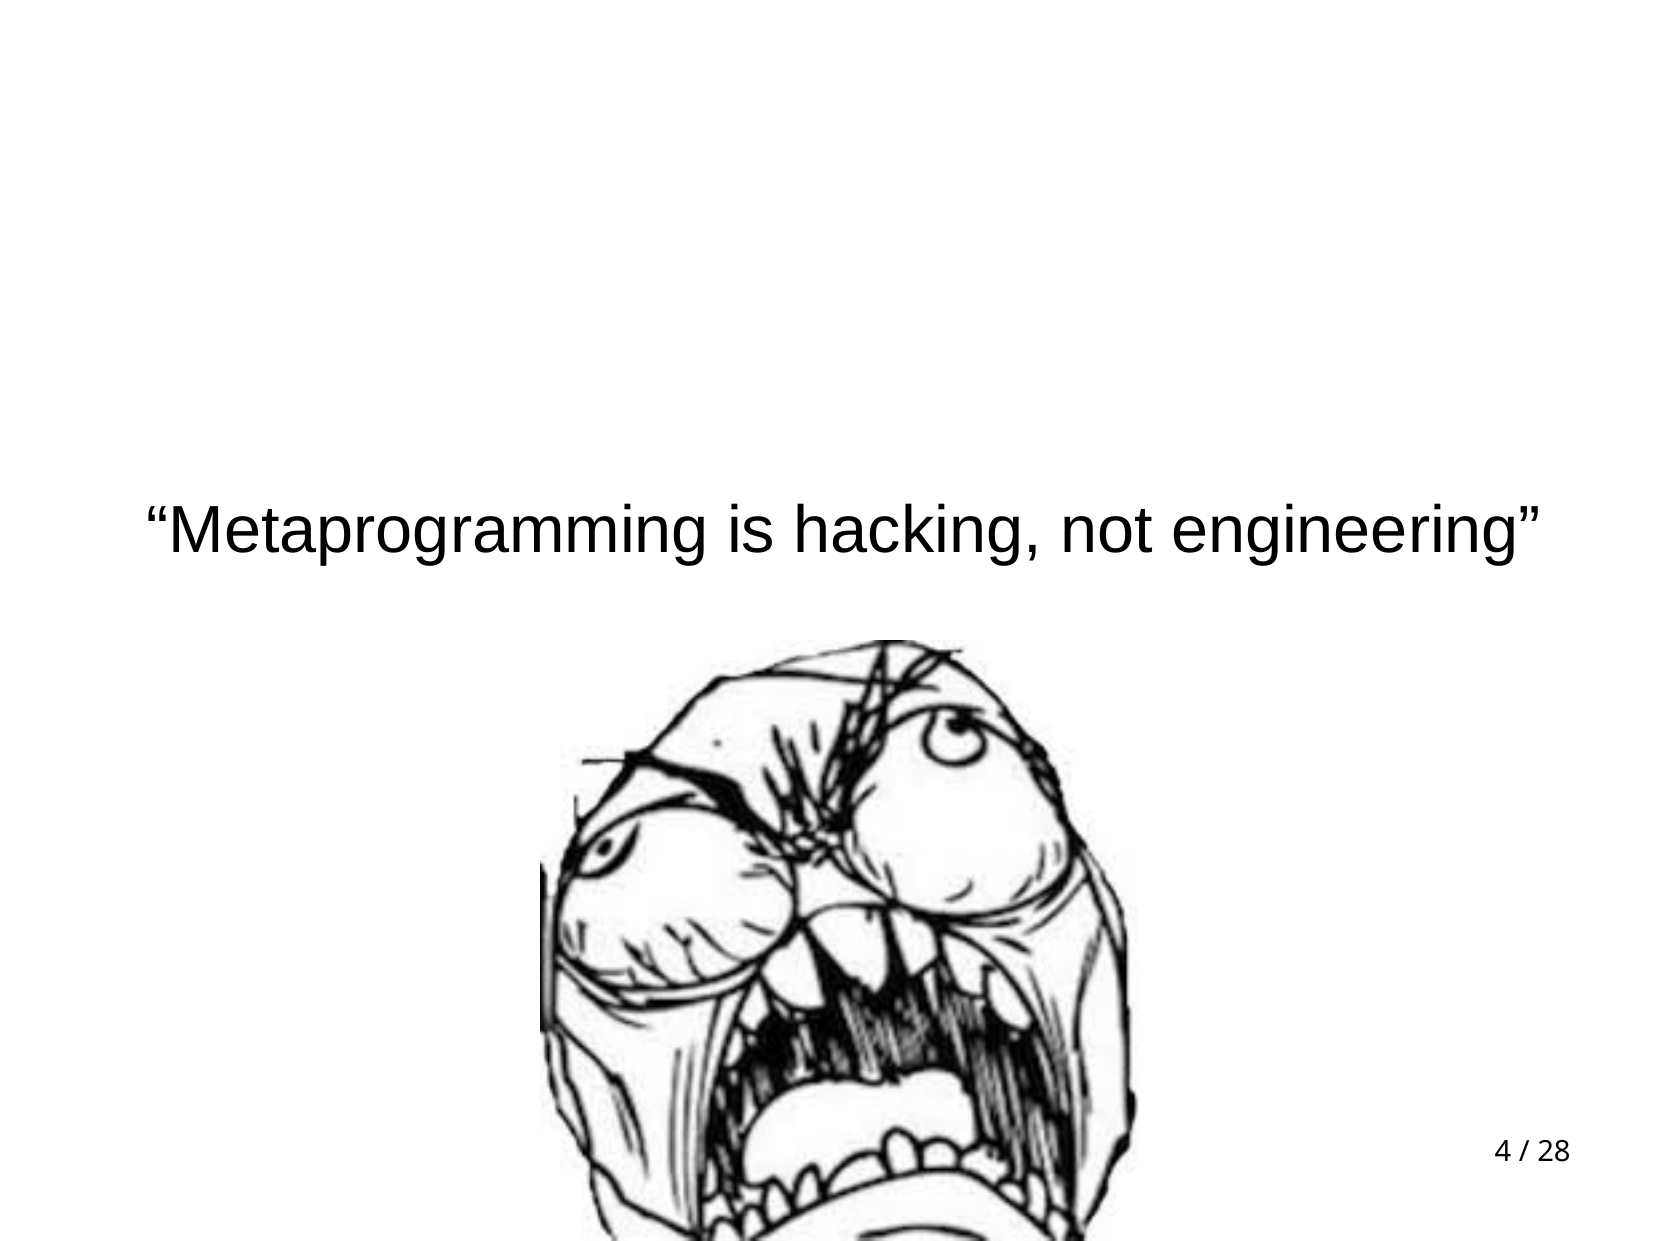

# “Metaprogramming is hacking, not engineering”
4